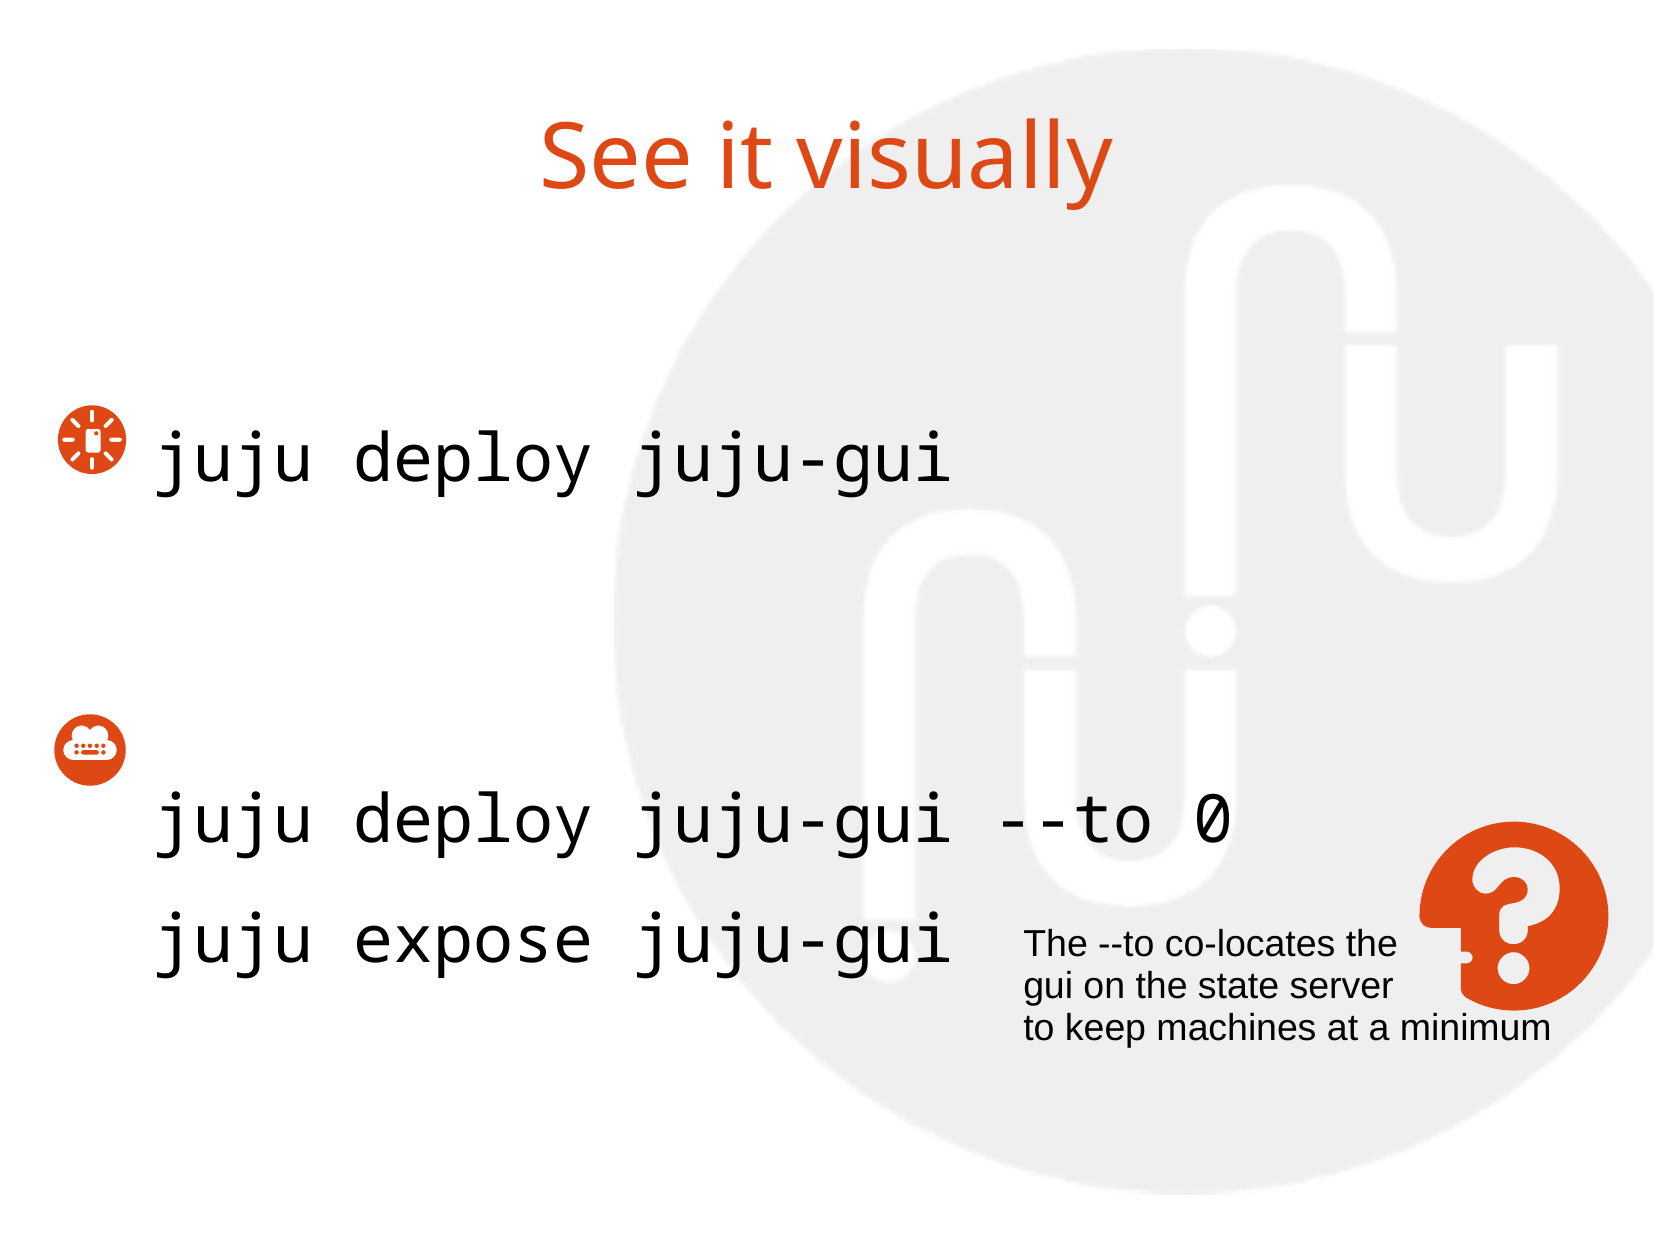

# See it visually
juju deploy juju-gui
juju deploy juju-gui --to 0
juju expose juju-gui
The --to co-locates the
gui on the state server
to keep machines at a minimum